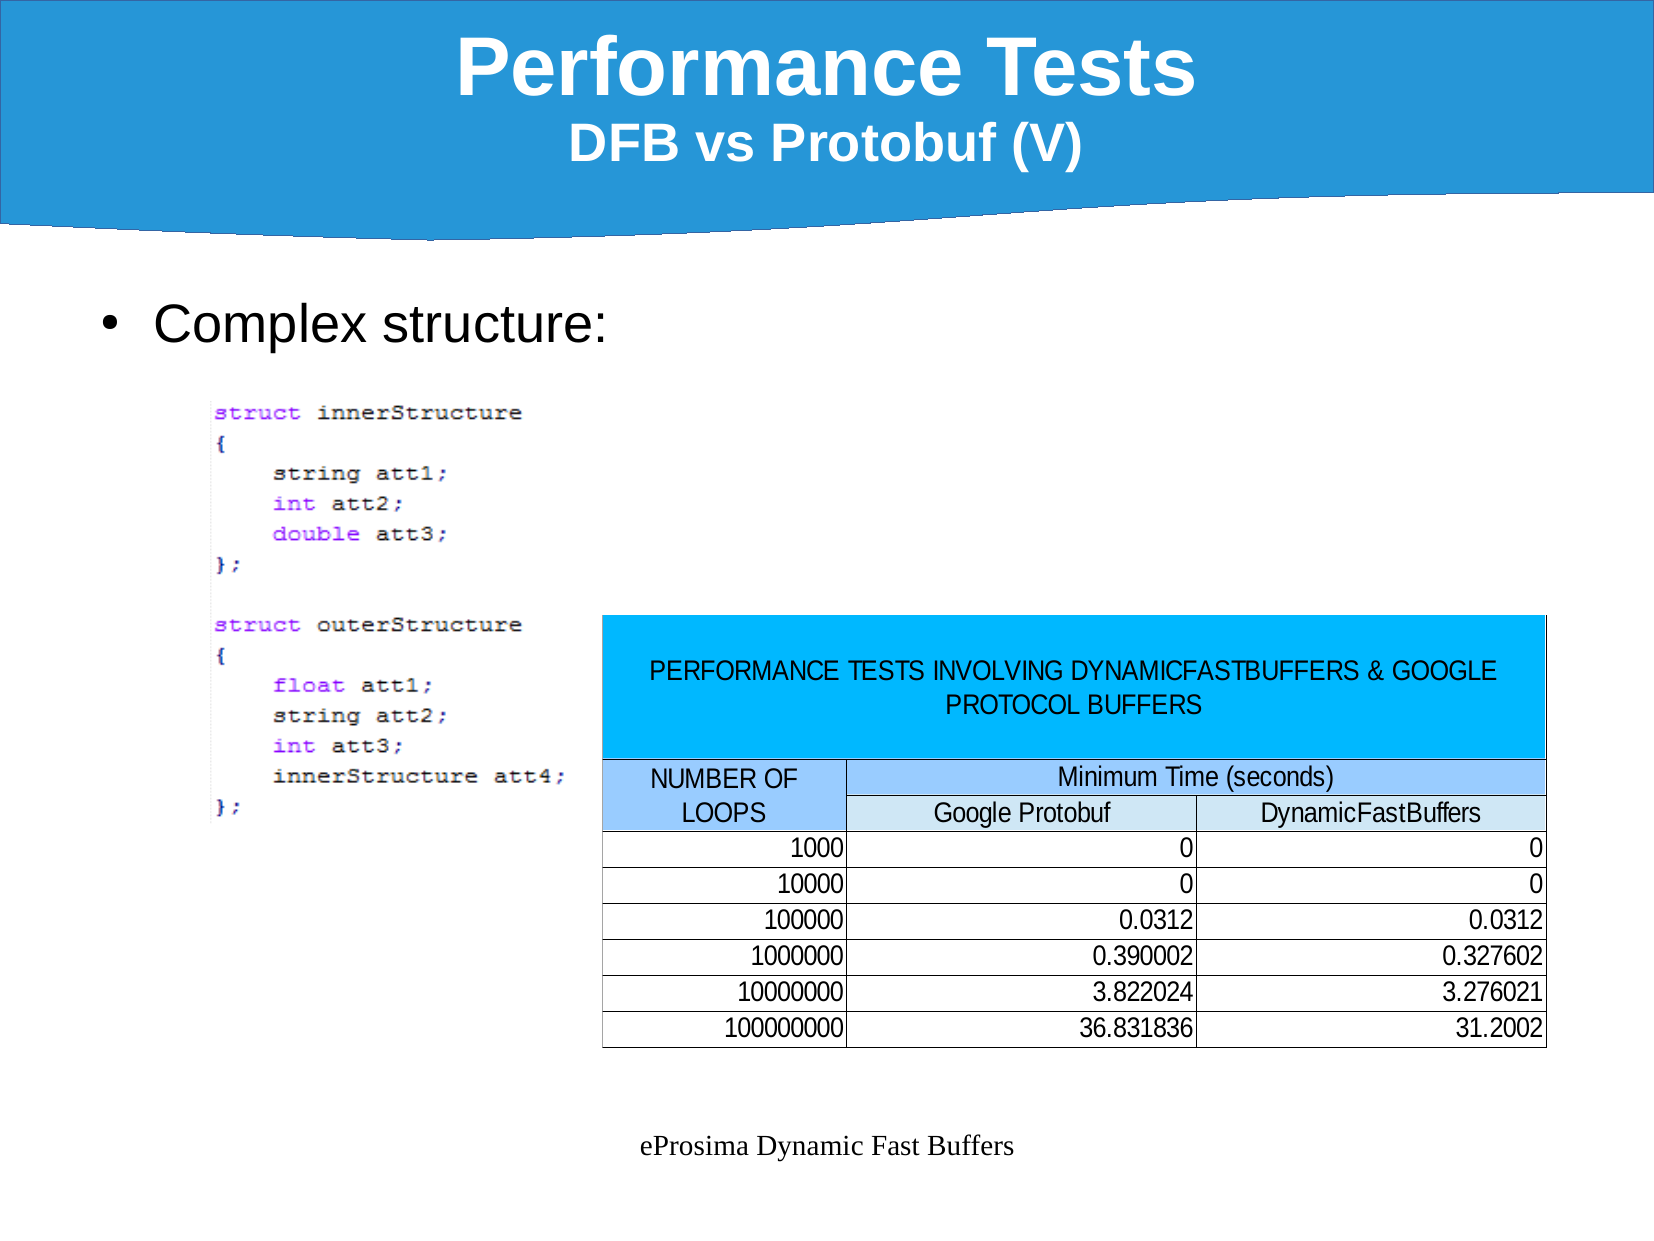

Performance Tests
DFB vs Protobuf (V)
# Complex structure:
eProsima Dynamic Fast Buffers